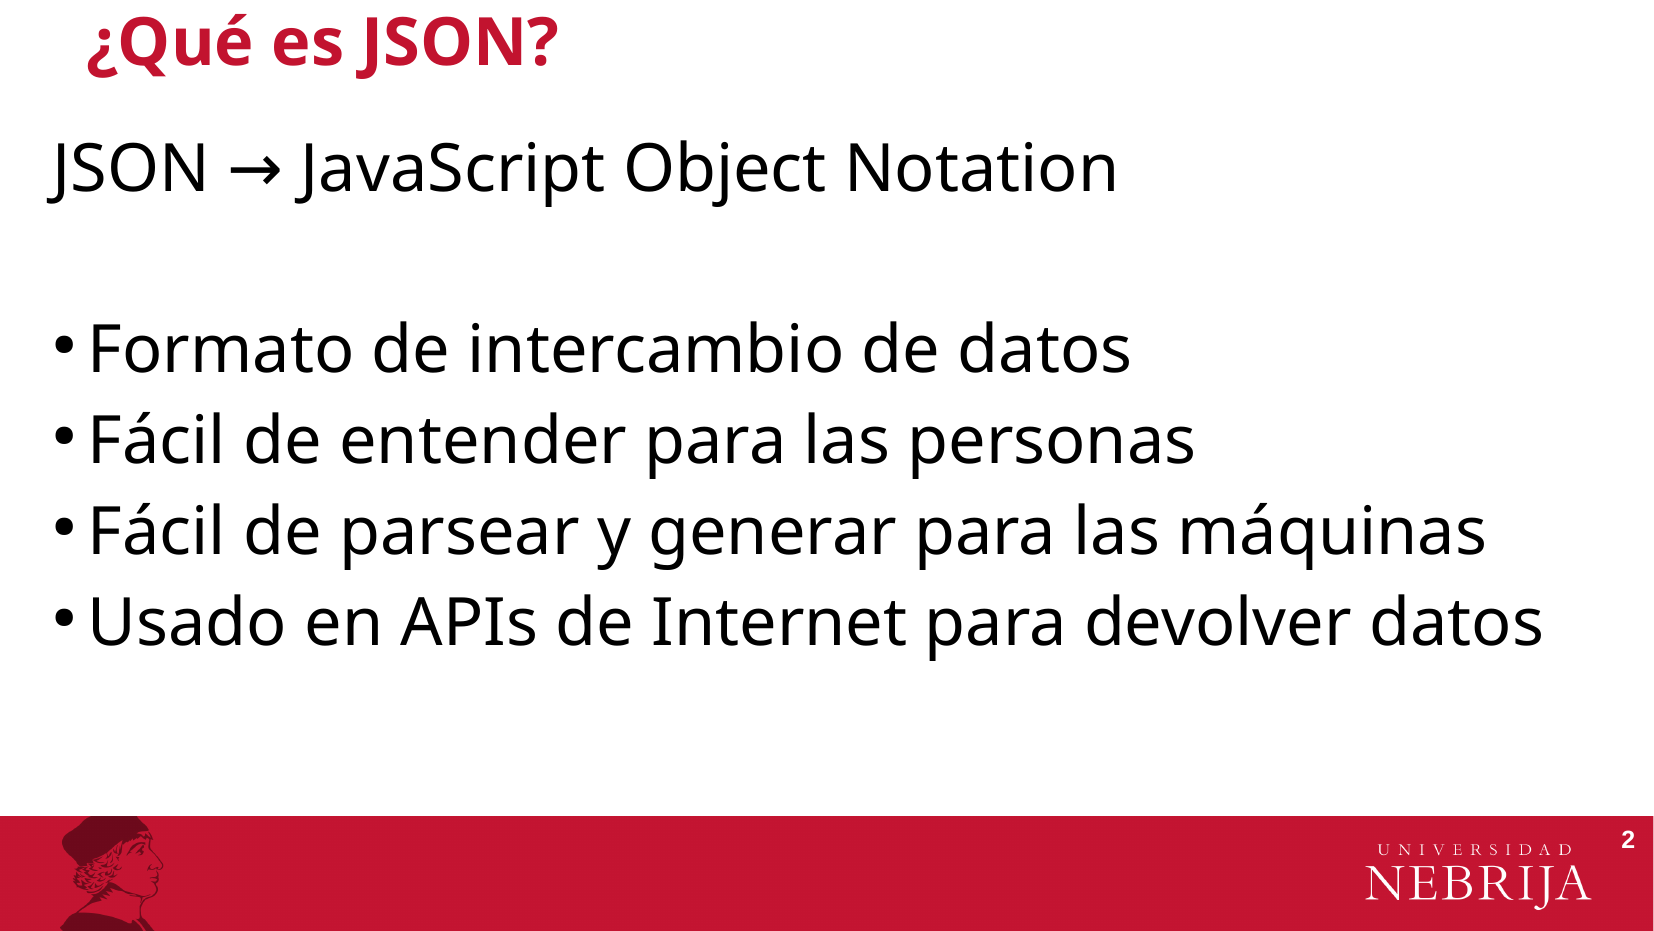

¿Qué es JSON?
JSON → JavaScript Object Notation
Formato de intercambio de datos
Fácil de entender para las personas
Fácil de parsear y generar para las máquinas
Usado en APIs de Internet para devolver datos